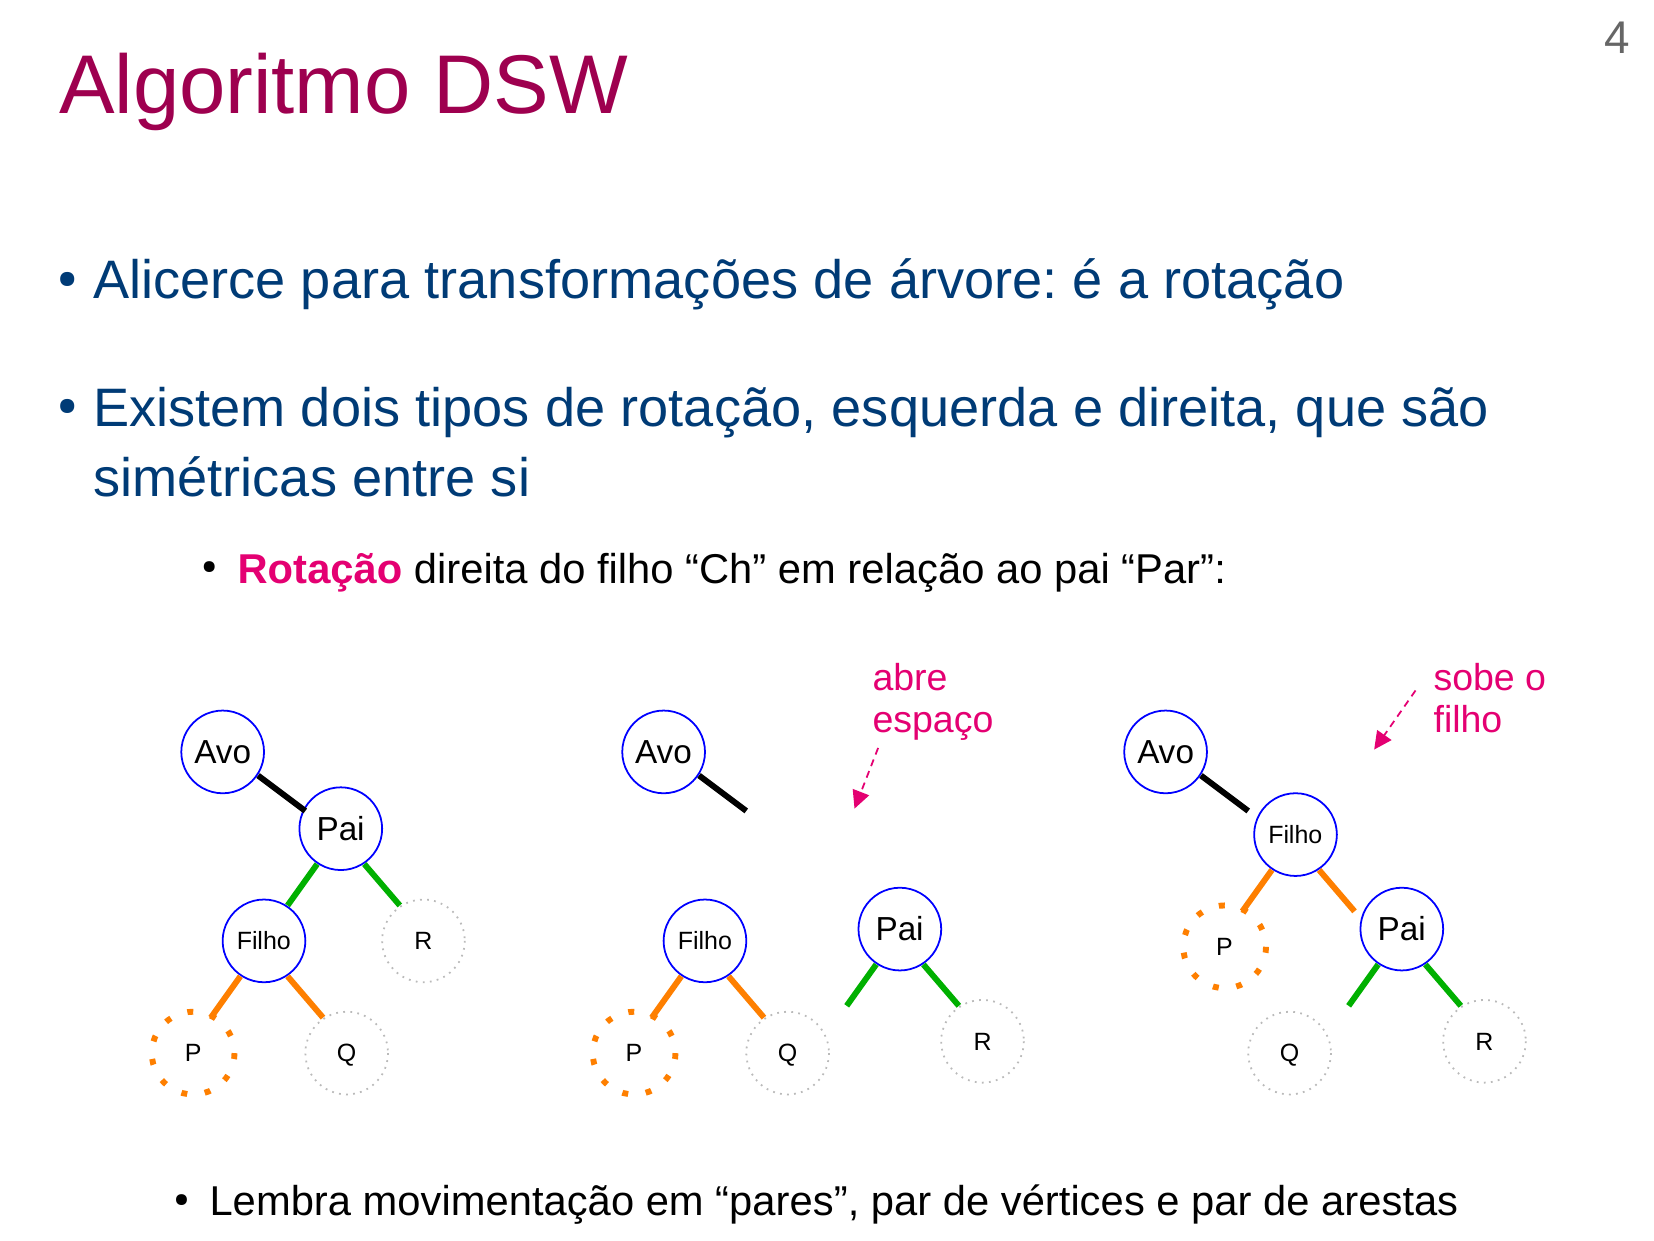

4
Algoritmo DSW
# Alicerce para transformações de árvore: é a rotação
Existem dois tipos de rotação, esquerda e direita, que são simétricas entre si
Rotação direita do filho “Ch” em relação ao pai “Par”:
abre
espaço
sobe o
filho
Avo
Avo
Avo
Pai
Filho
Pai
Pai
Filho
R
Filho
P
R
R
P
Q
P
Q
Q
Lembra movimentação em “pares”, par de vértices e par de arestas